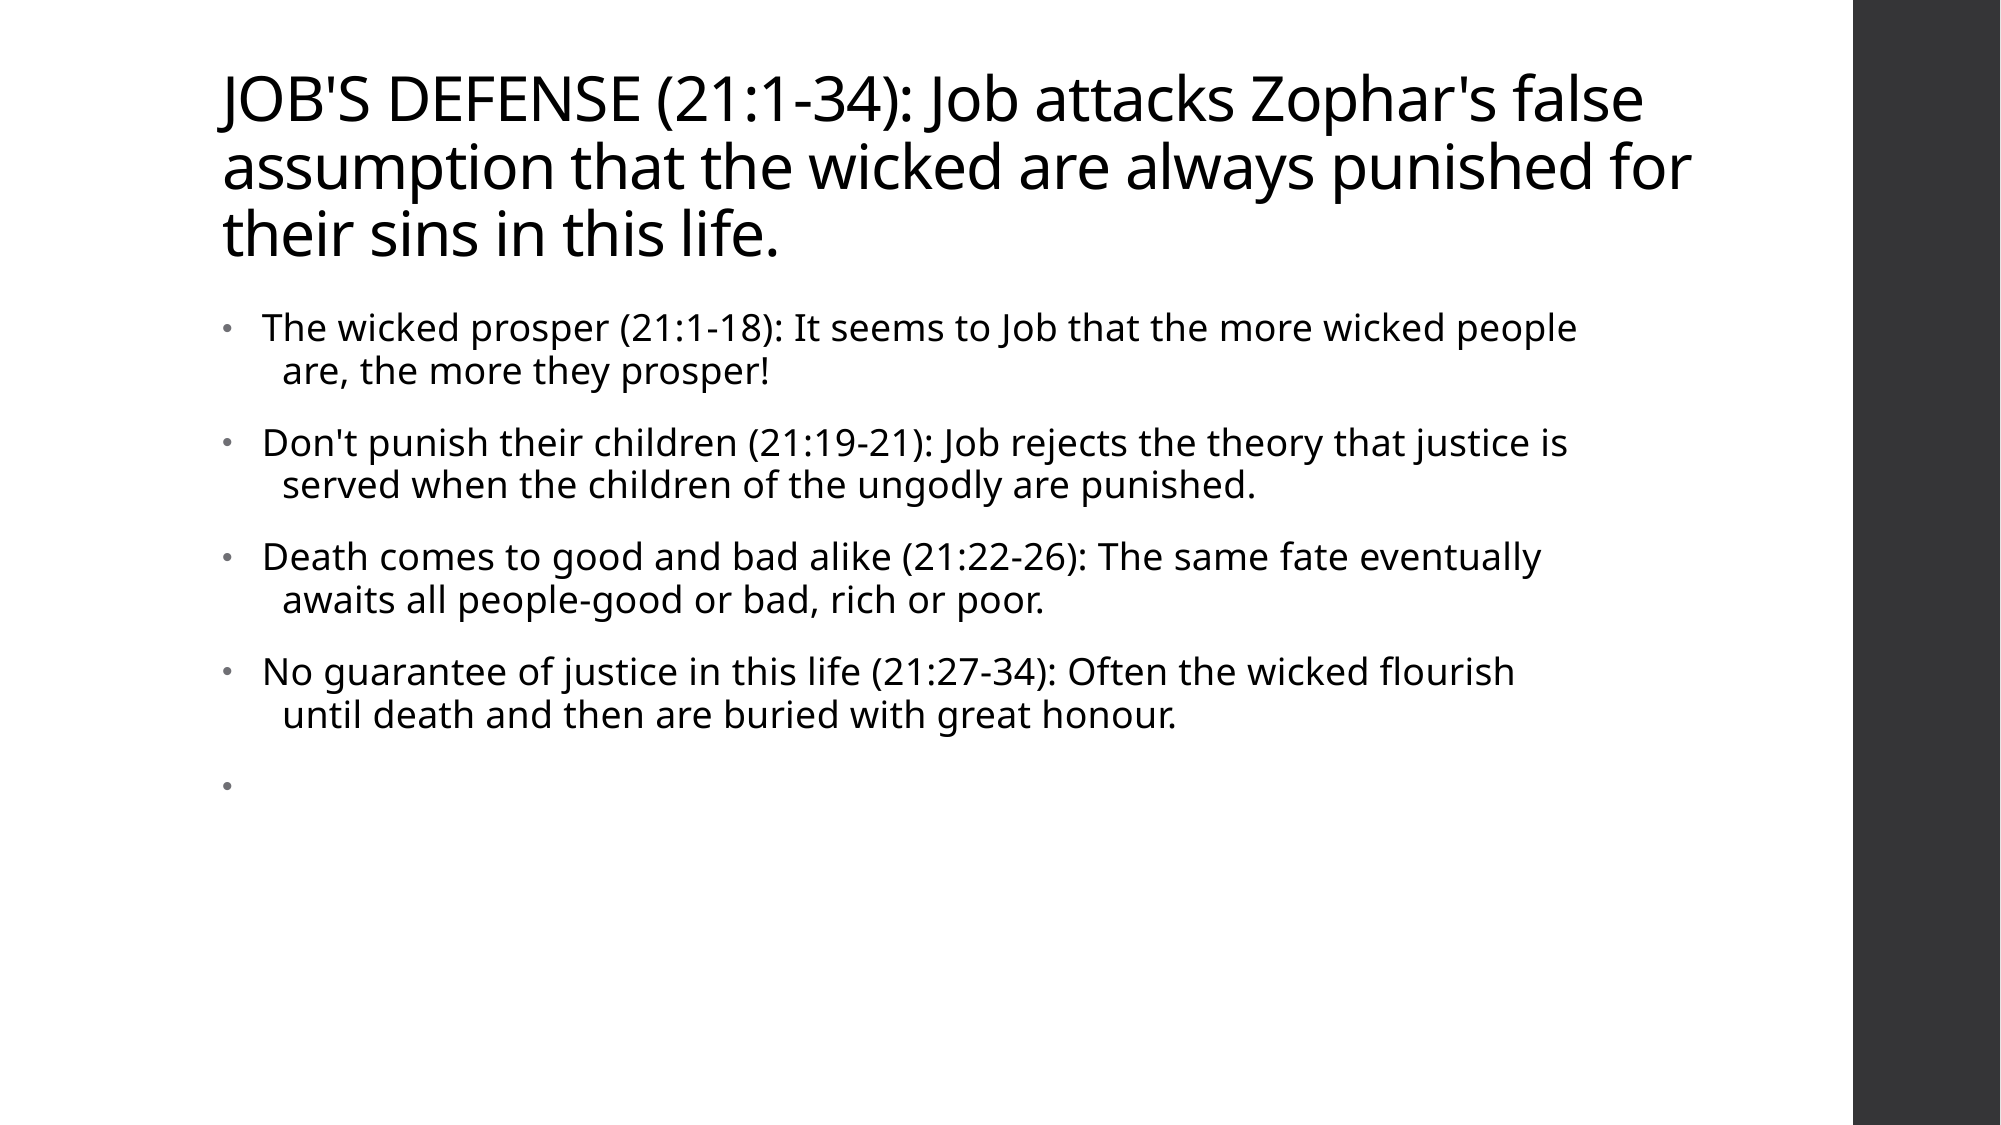

# JOB'S DEFENSE (21:1-34): Job attacks Zophar's false assumption that the wicked are always punished for their sins in this life.
 The wicked prosper (21:1-18): It seems to Job that the more wicked people are, the more they prosper!
 Don't punish their children (21:19-21): Job rejects the theory that justice is served when the children of the ungodly are punished.
 Death comes to good and bad alike (21:22-26): The same fate eventually awaits all people-good or bad, rich or poor.
 No guarantee of justice in this life (21:27-34): Often the wicked flourish until death and then are buried with great honour.